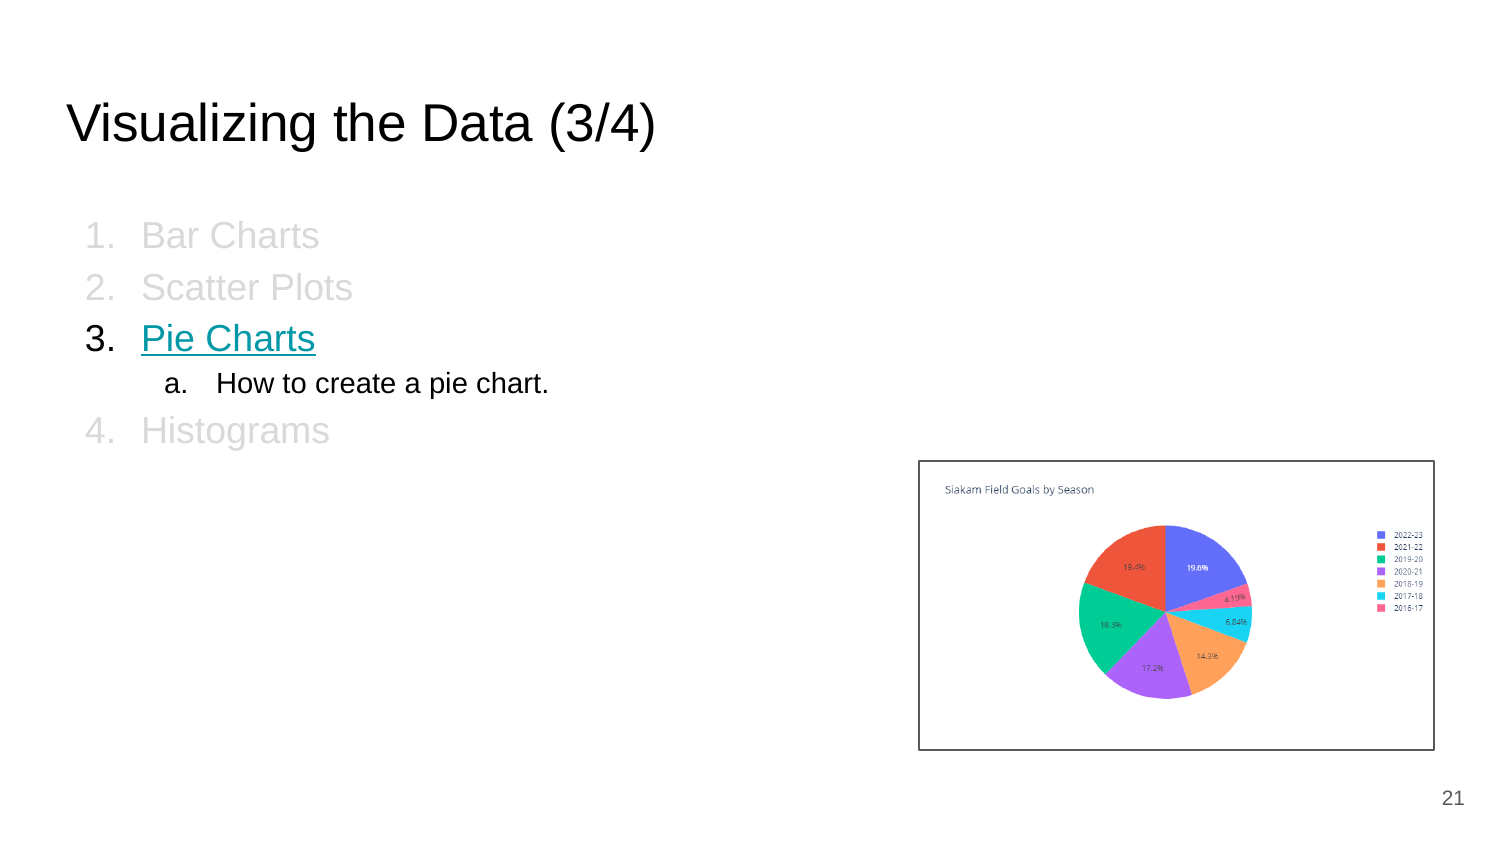

# Visualizing the Data (3/4)
Bar Charts
Scatter Plots
Pie Charts
How to create a pie chart.
Histograms